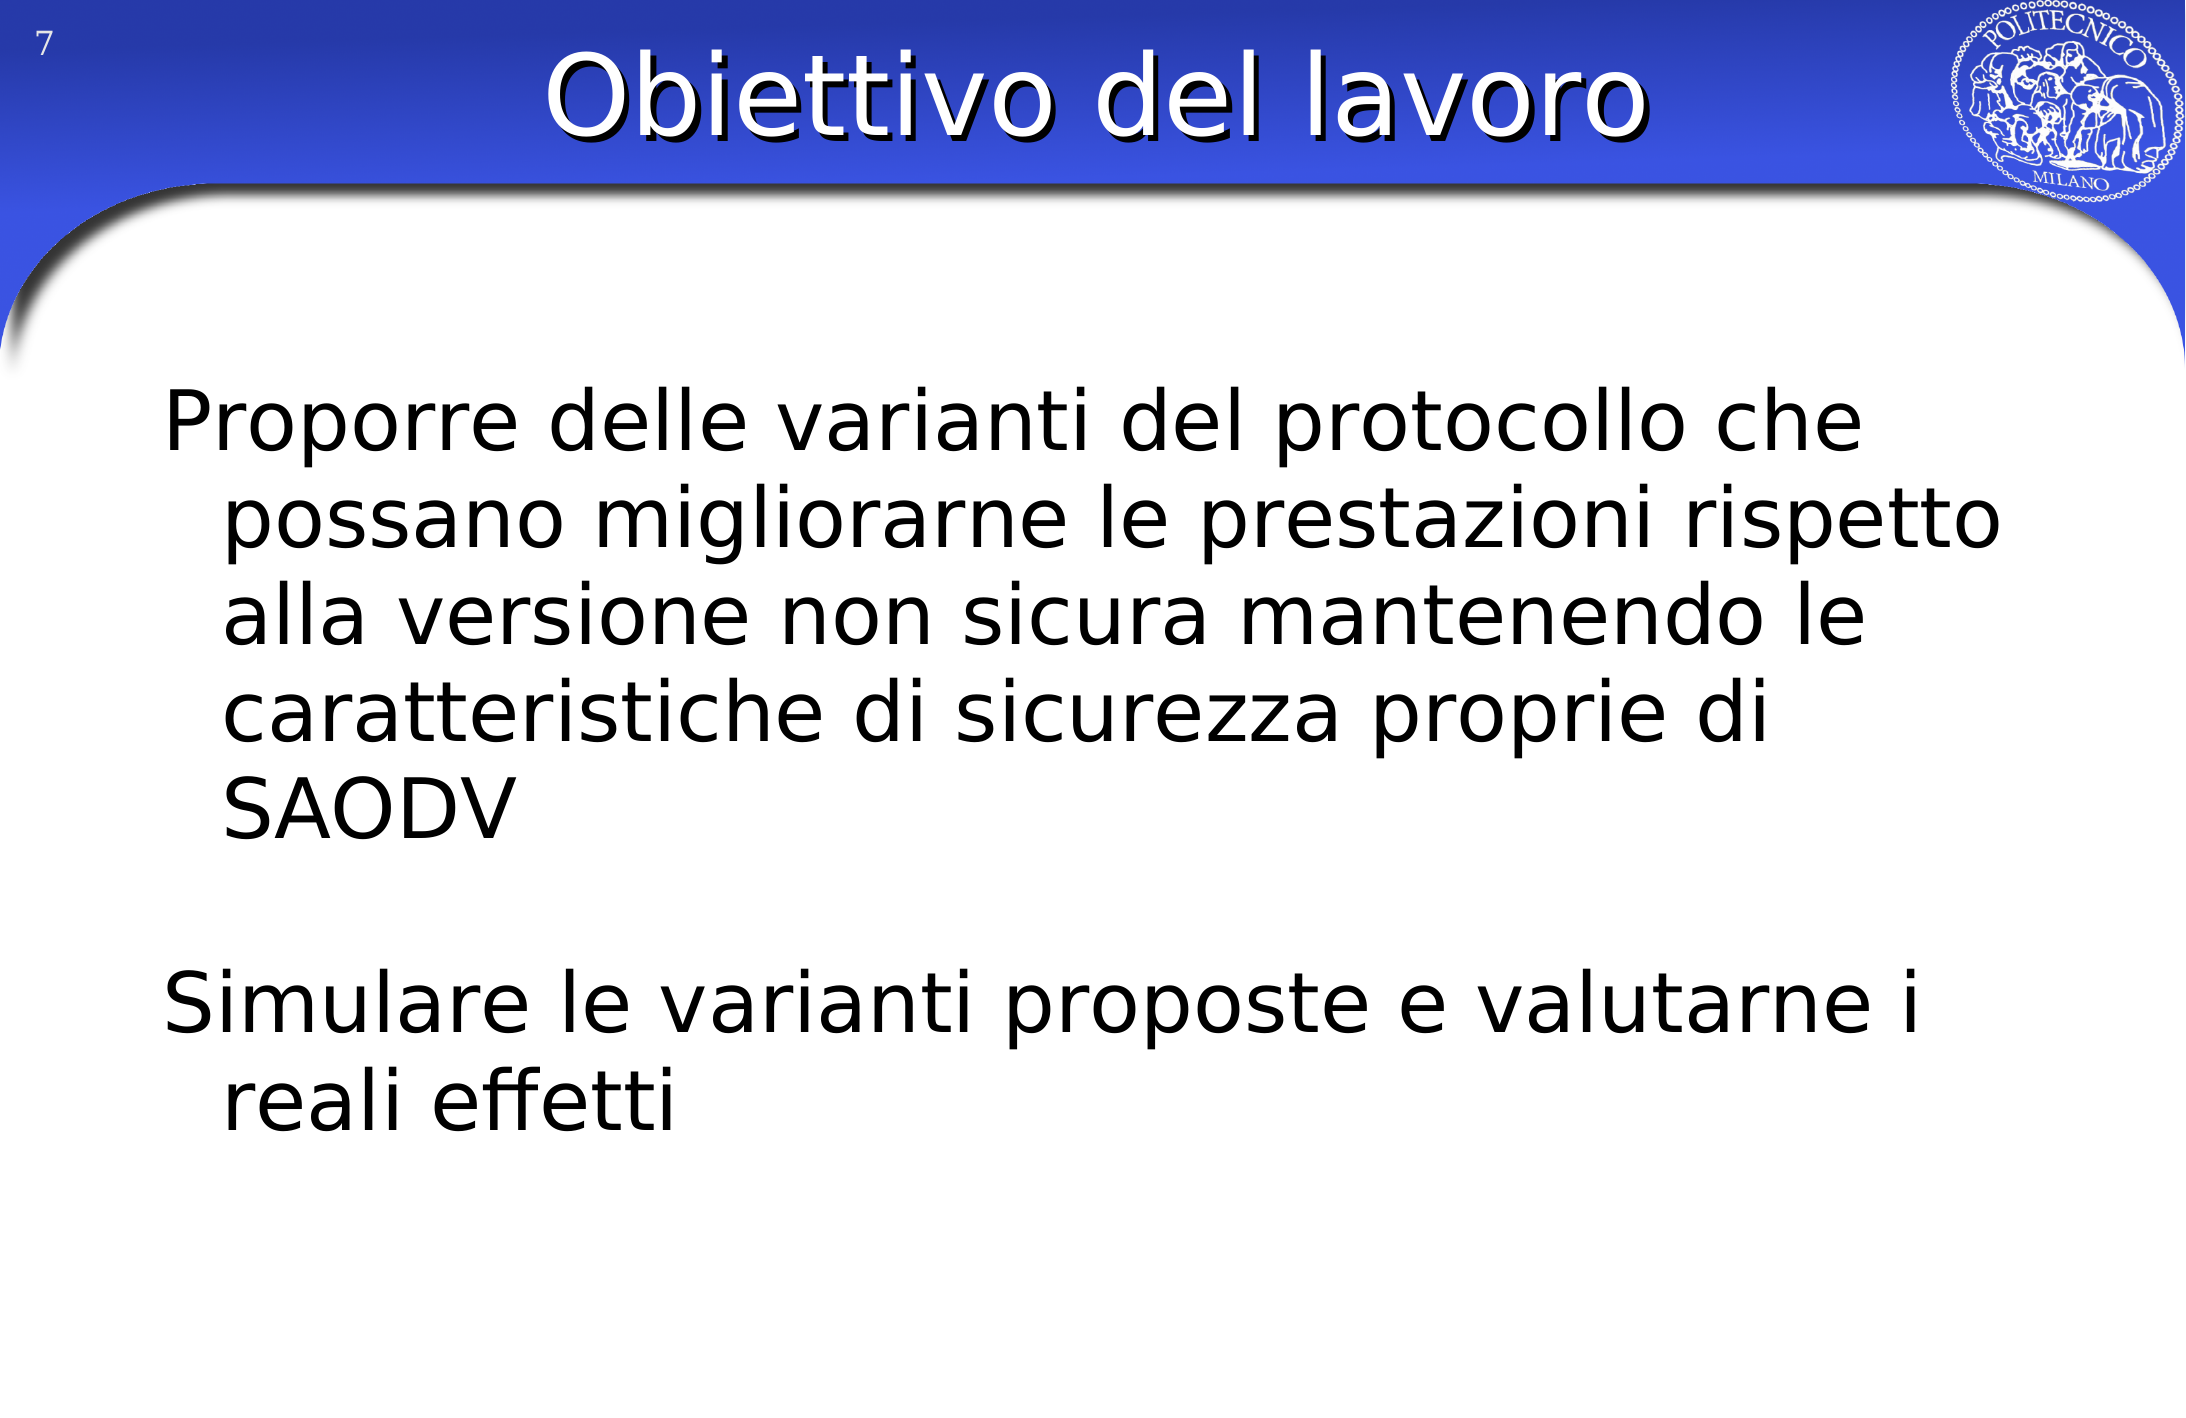

7
# Obiettivo del lavoro
Proporre delle varianti del protocollo che possano migliorarne le prestazioni rispetto alla versione non sicura mantenendo le caratteristiche di sicurezza proprie di SAODV
Simulare le varianti proposte e valutarne i reali effetti